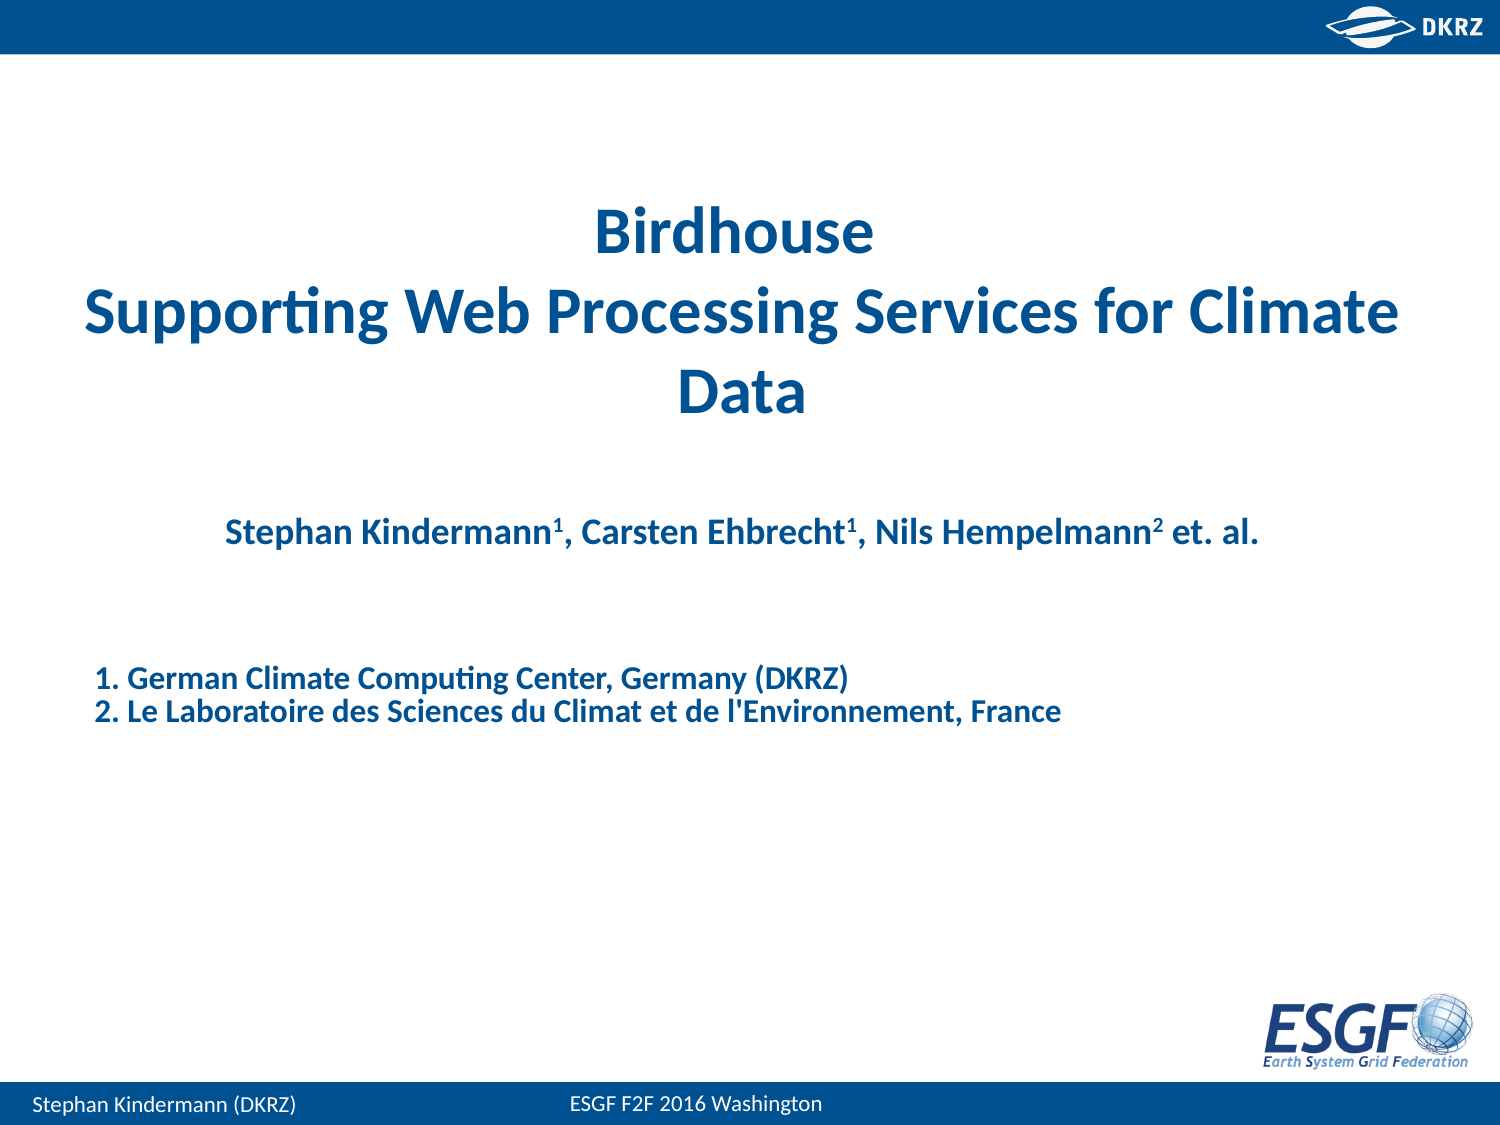

# Birdhouse Supporting Web Processing Services for Climate Data Stephan Kindermann1, Carsten Ehbrecht1, Nils Hempelmann2 et. al.
1. German Climate Computing Center, Germany (DKRZ)
2. Le Laboratoire des Sciences du Climat et de l'Environnement, France